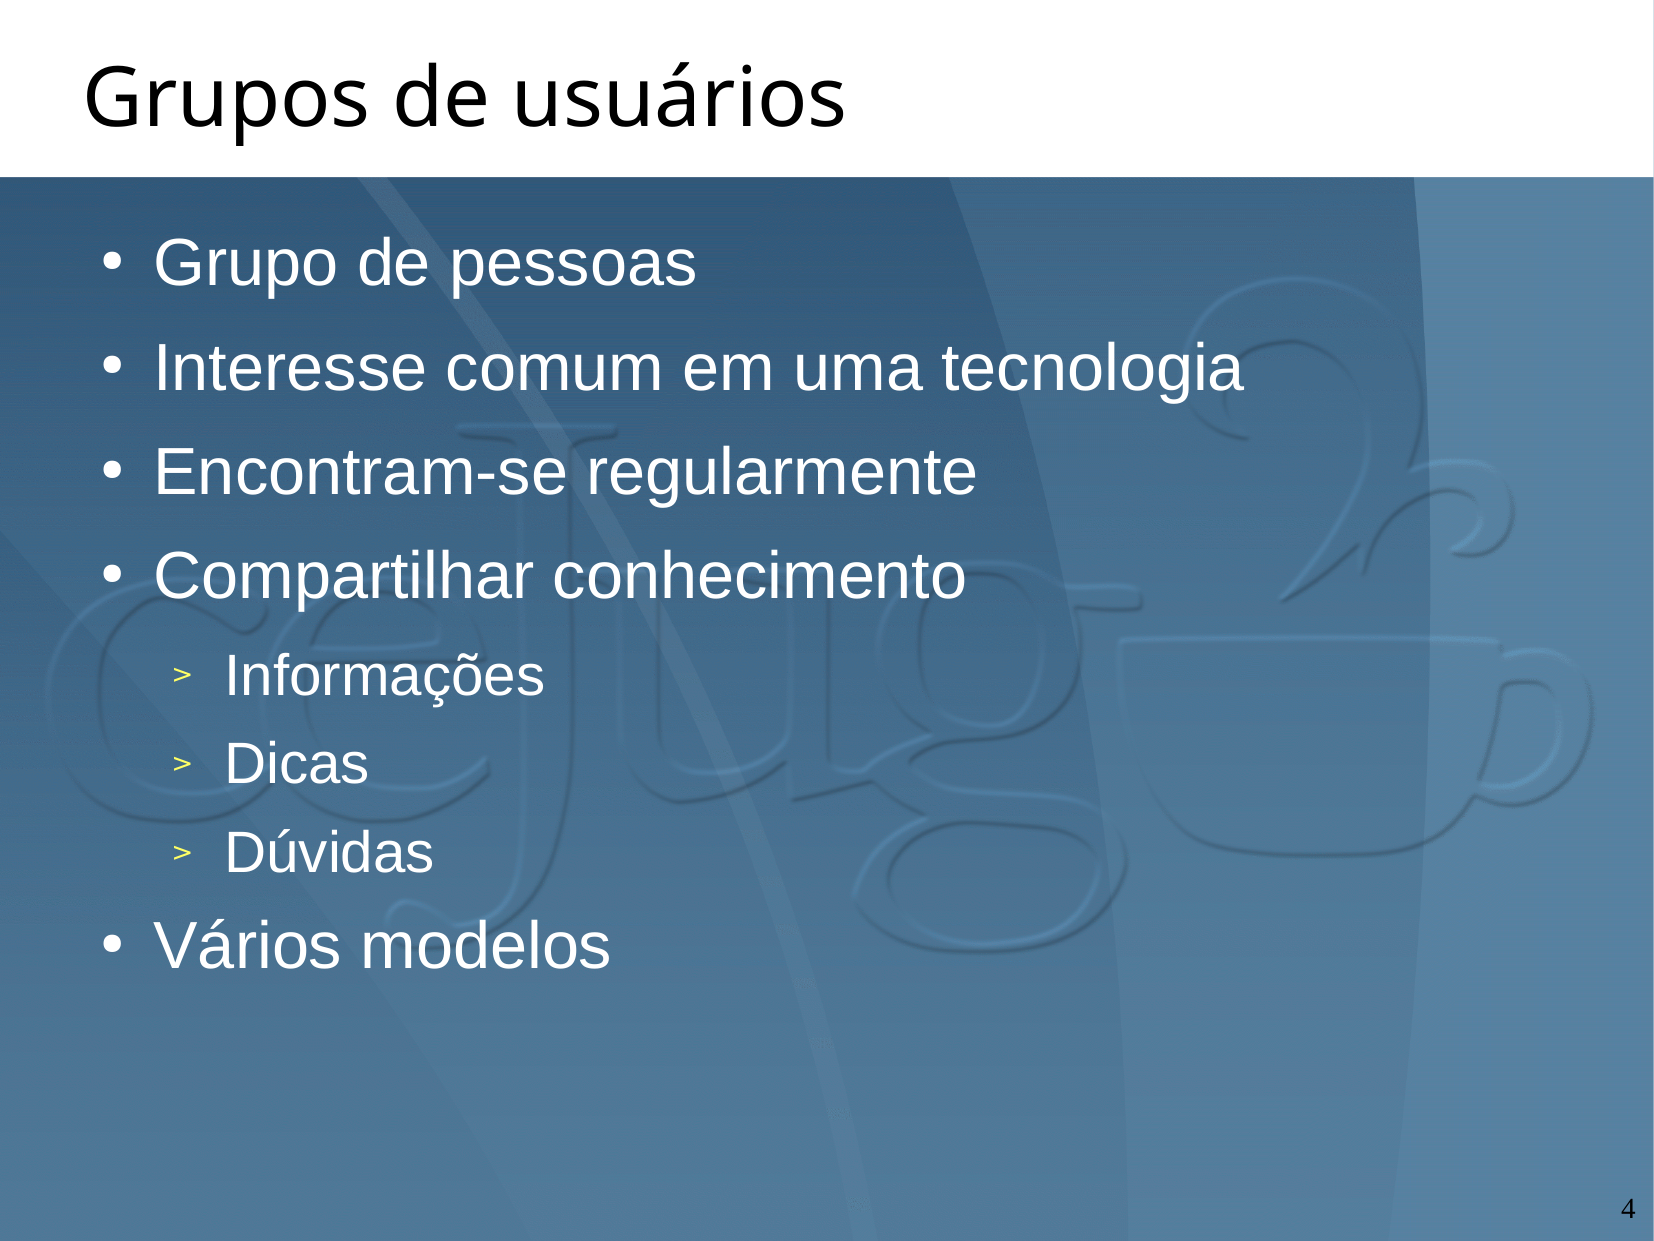

# Grupos de usuários
Grupo de pessoas
Interesse comum em uma tecnologia
Encontram-se regularmente
Compartilhar conhecimento
Informações
Dicas
Dúvidas
Vários modelos
4